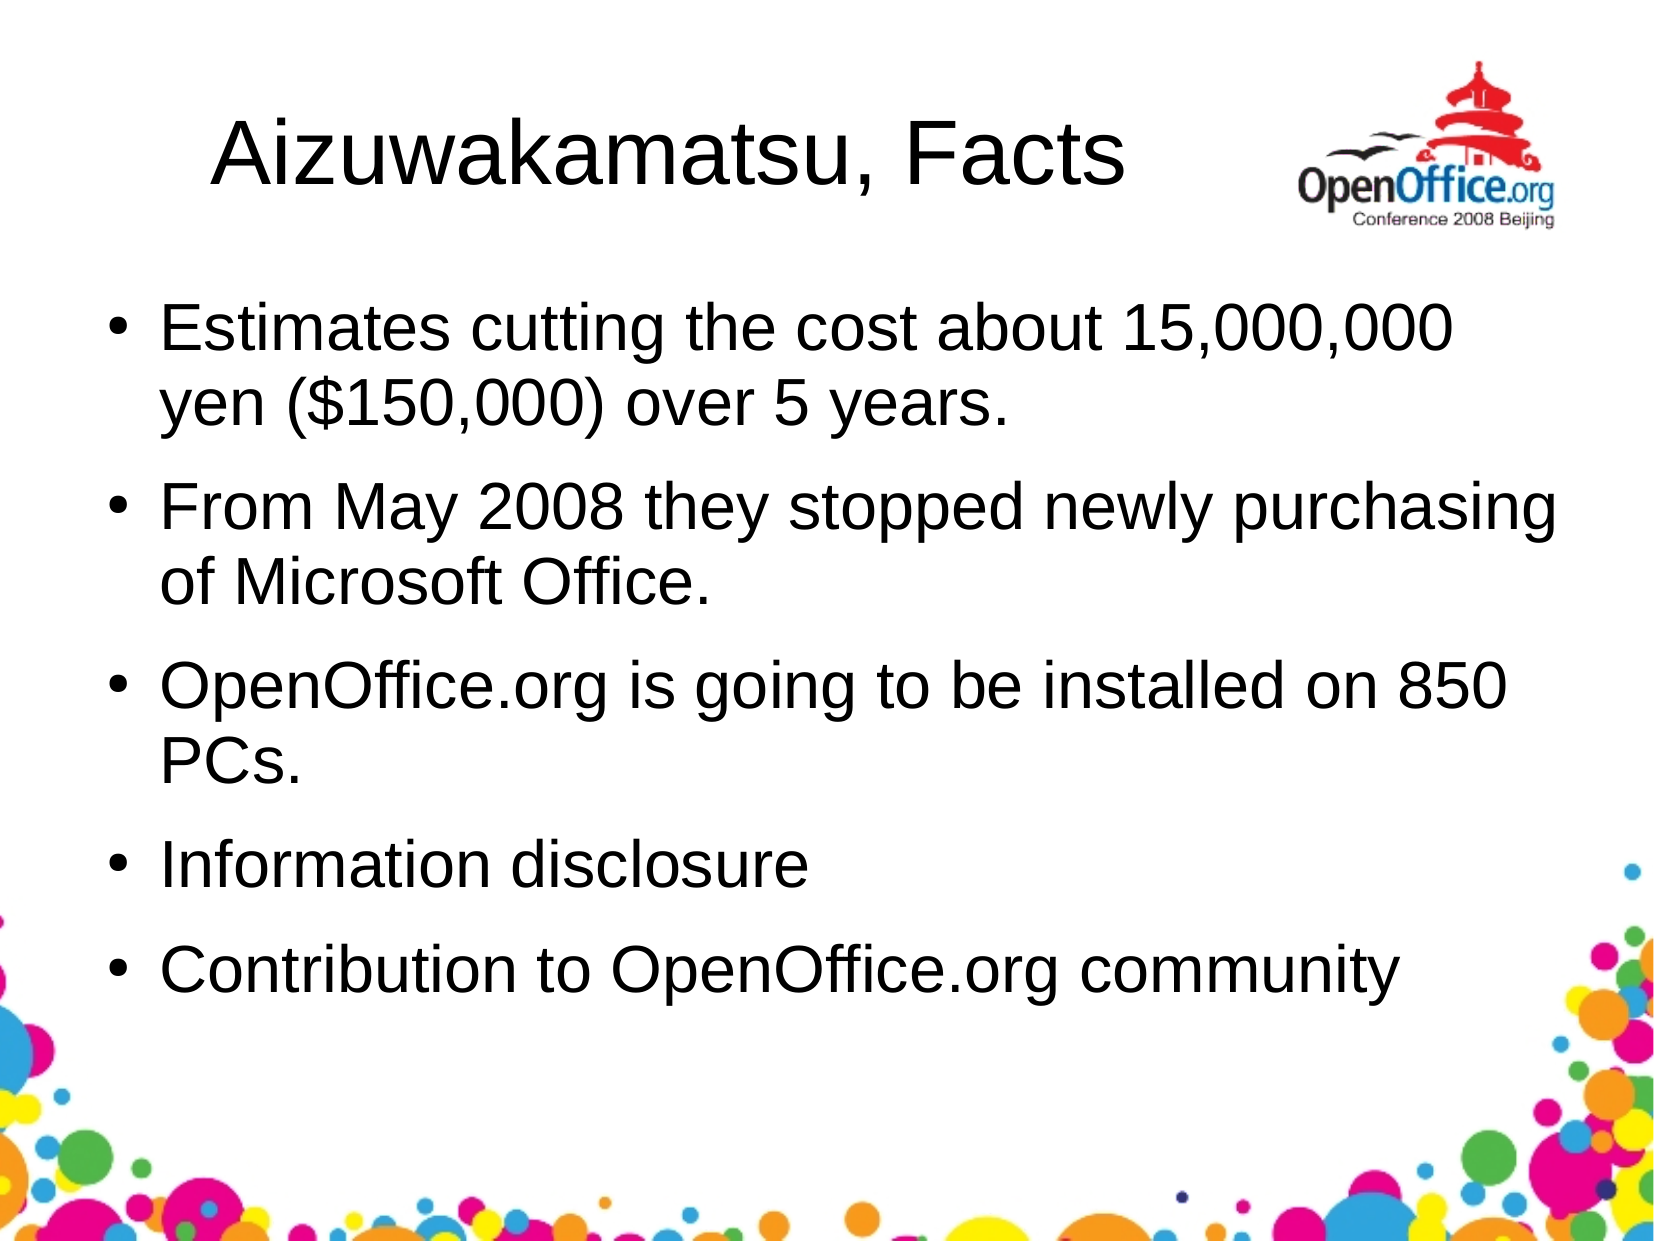

# Aizuwakamatsu, Facts
Estimates cutting the cost about 15,000,000 yen ($150,000) over 5 years.
From May 2008 they stopped newly purchasing of Microsoft Office.
OpenOffice.org is going to be installed on 850 PCs.
Information disclosure
Contribution to OpenOffice.org community